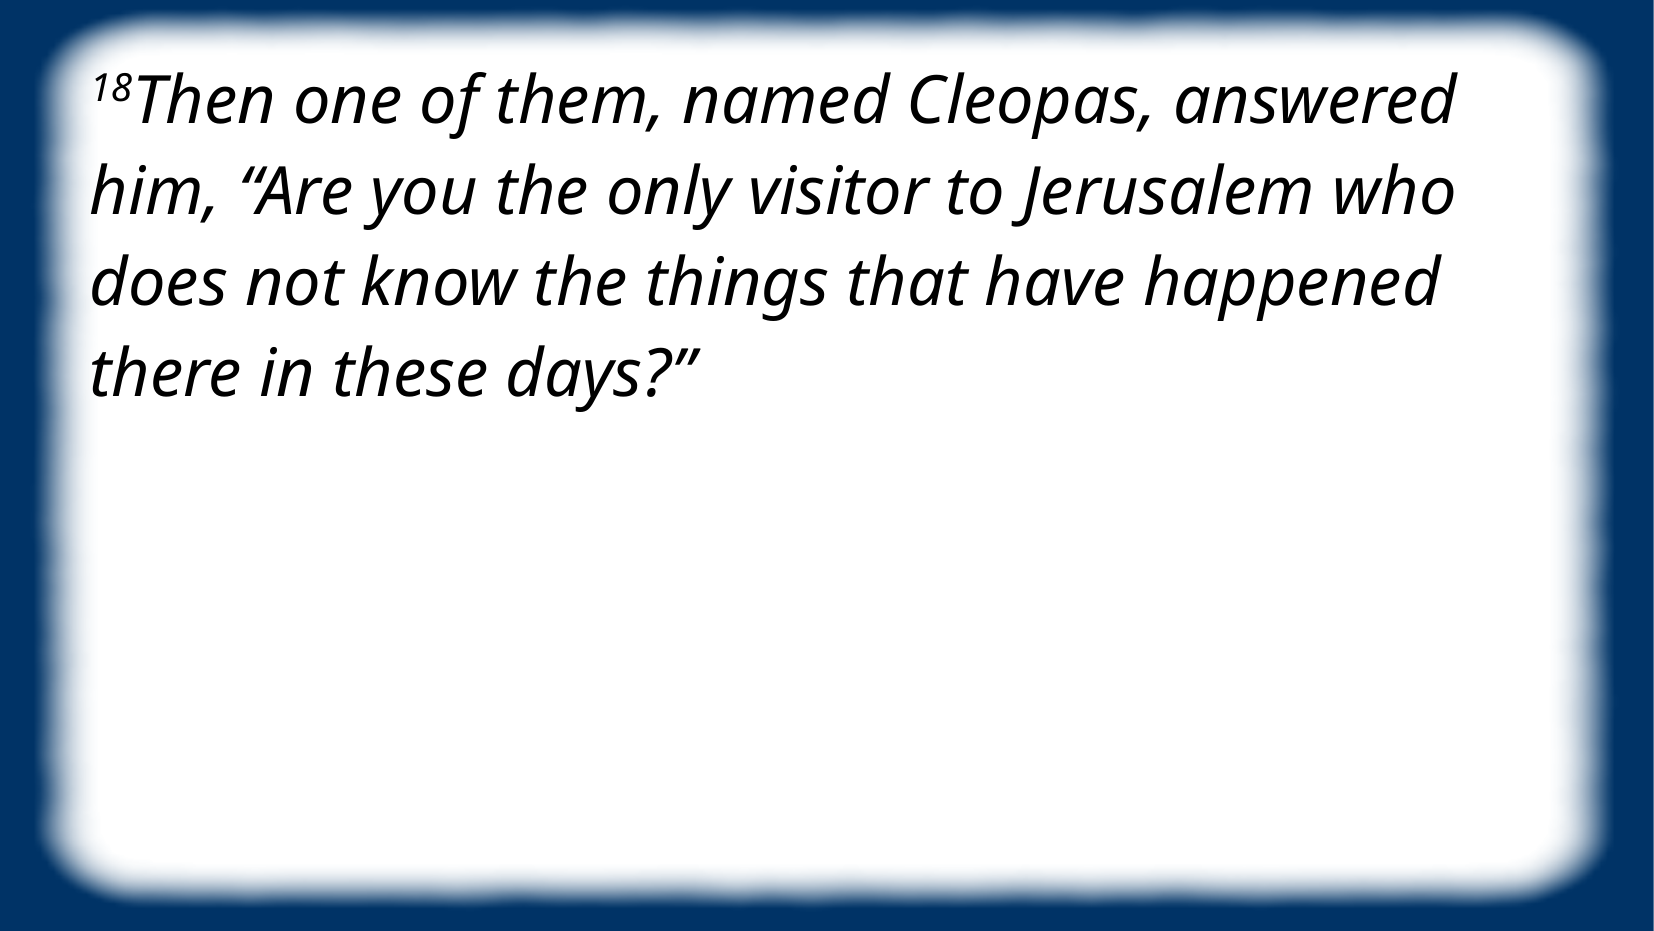

18Then one of them, named Cleopas, answered him, “Are you the only visitor to Jerusalem who does not know the things that have happened there in these days?”